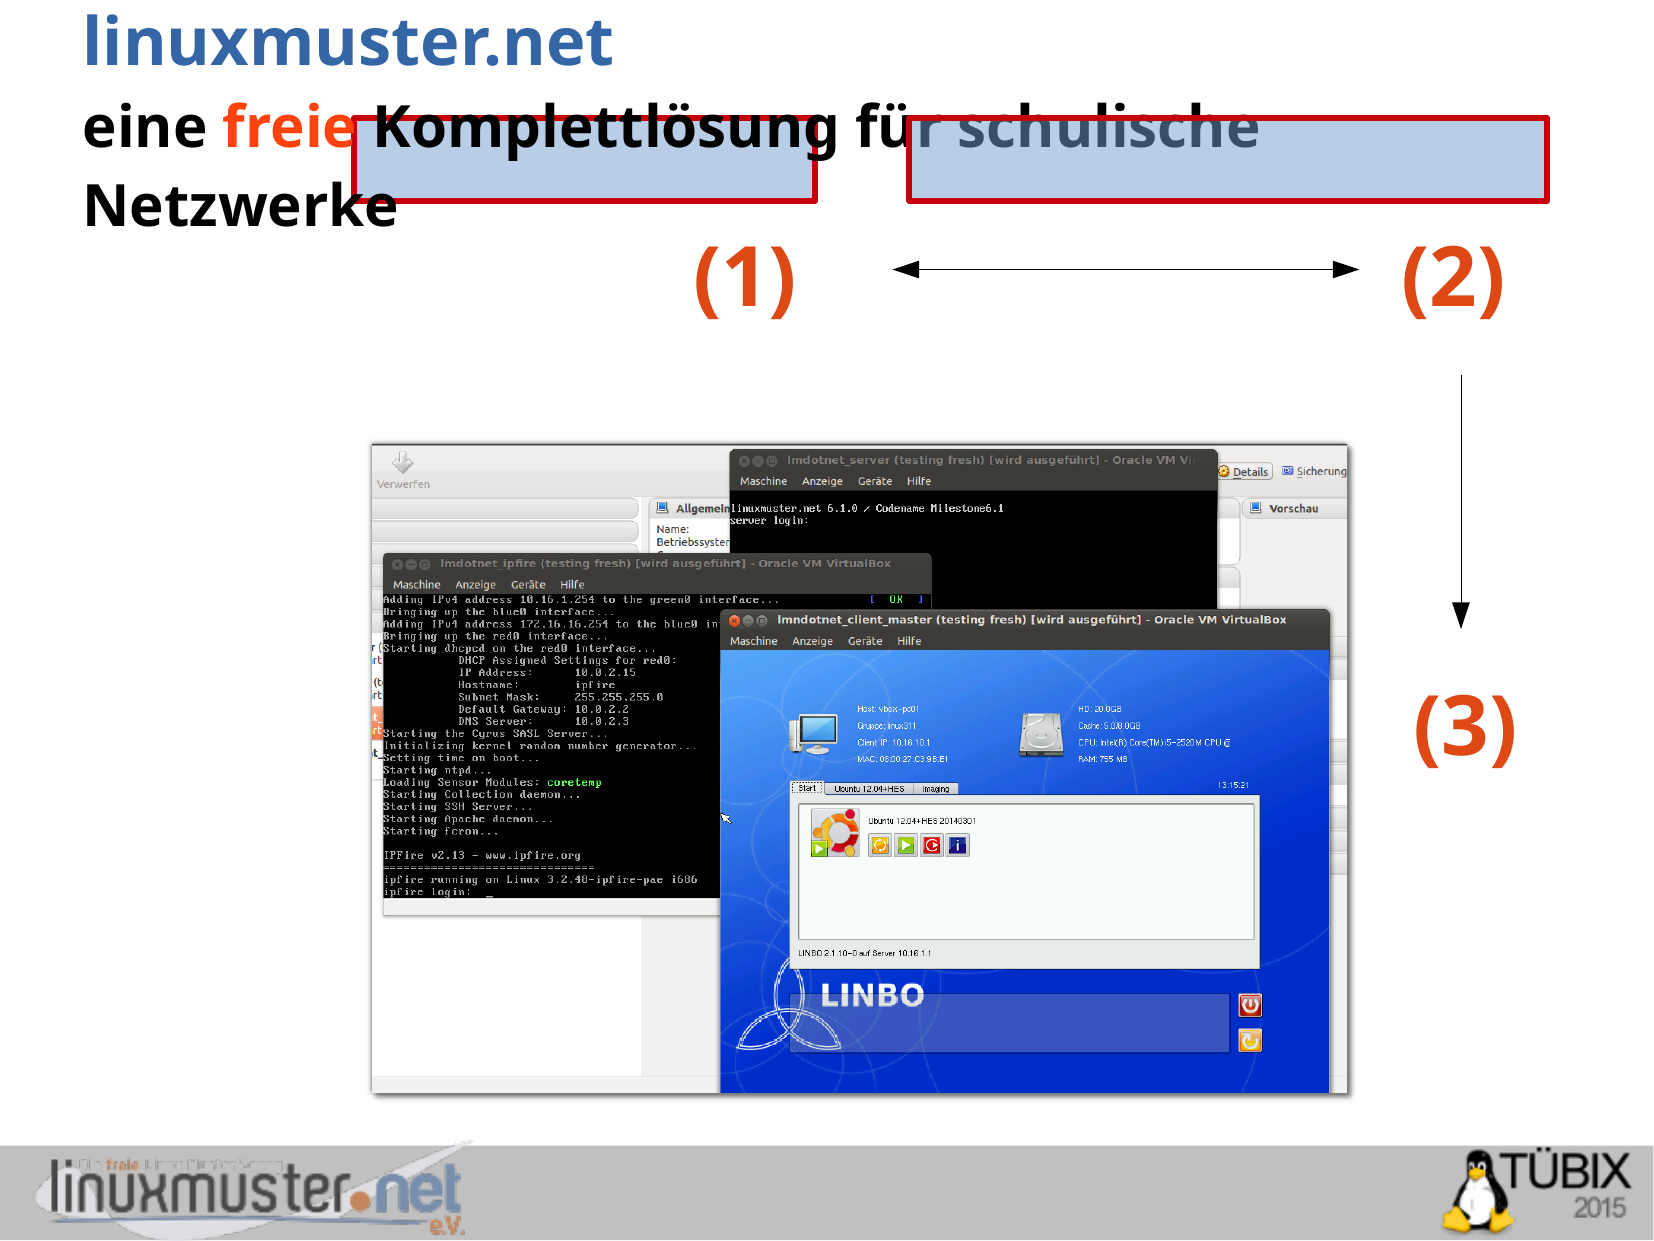

# linuxmuster.net eine freie Komplettlösung für schulische Netzwerke
(1)
(2)
(3)